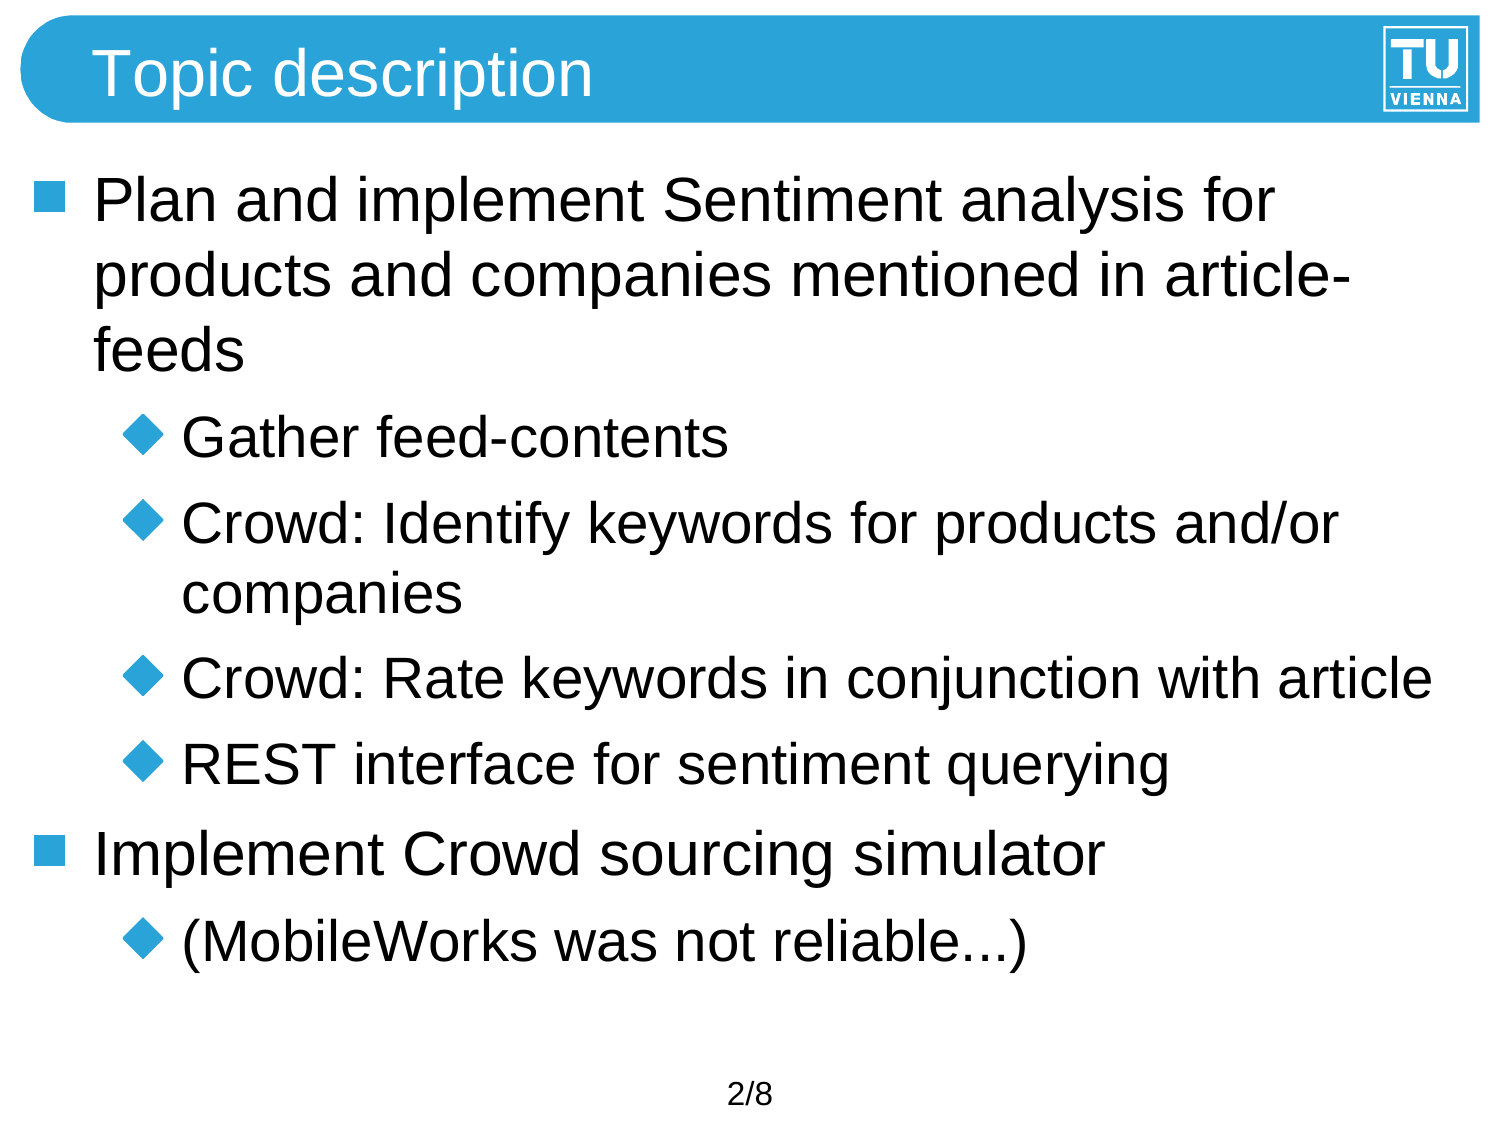

# Topic description
Plan and implement Sentiment analysis for products and companies mentioned in article-feeds
Gather feed-contents
Crowd: Identify keywords for products and/or companies
Crowd: Rate keywords in conjunction with article
REST interface for sentiment querying
Implement Crowd sourcing simulator
(MobileWorks was not reliable...)
2